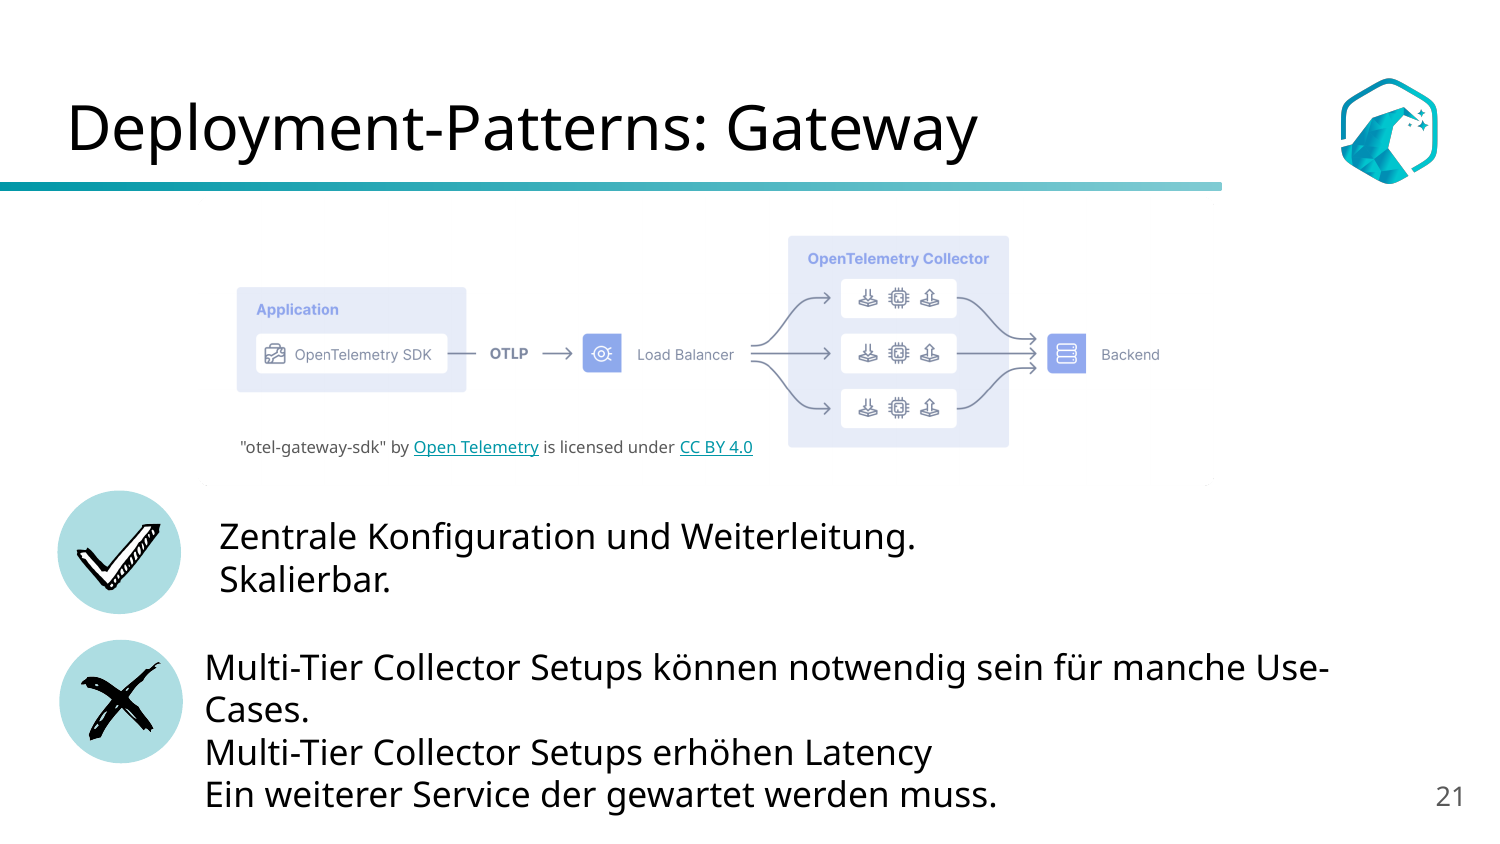

# Deployment-Patterns: Gateway
"otel-gateway-sdk" by Open Telemetry is licensed under CC BY 4.0
Zentrale Konfiguration und Weiterleitung.
Skalierbar.
Multi-Tier Collector Setups können notwendig sein für manche Use-Cases.
Multi-Tier Collector Setups erhöhen Latency
Ein weiterer Service der gewartet werden muss.